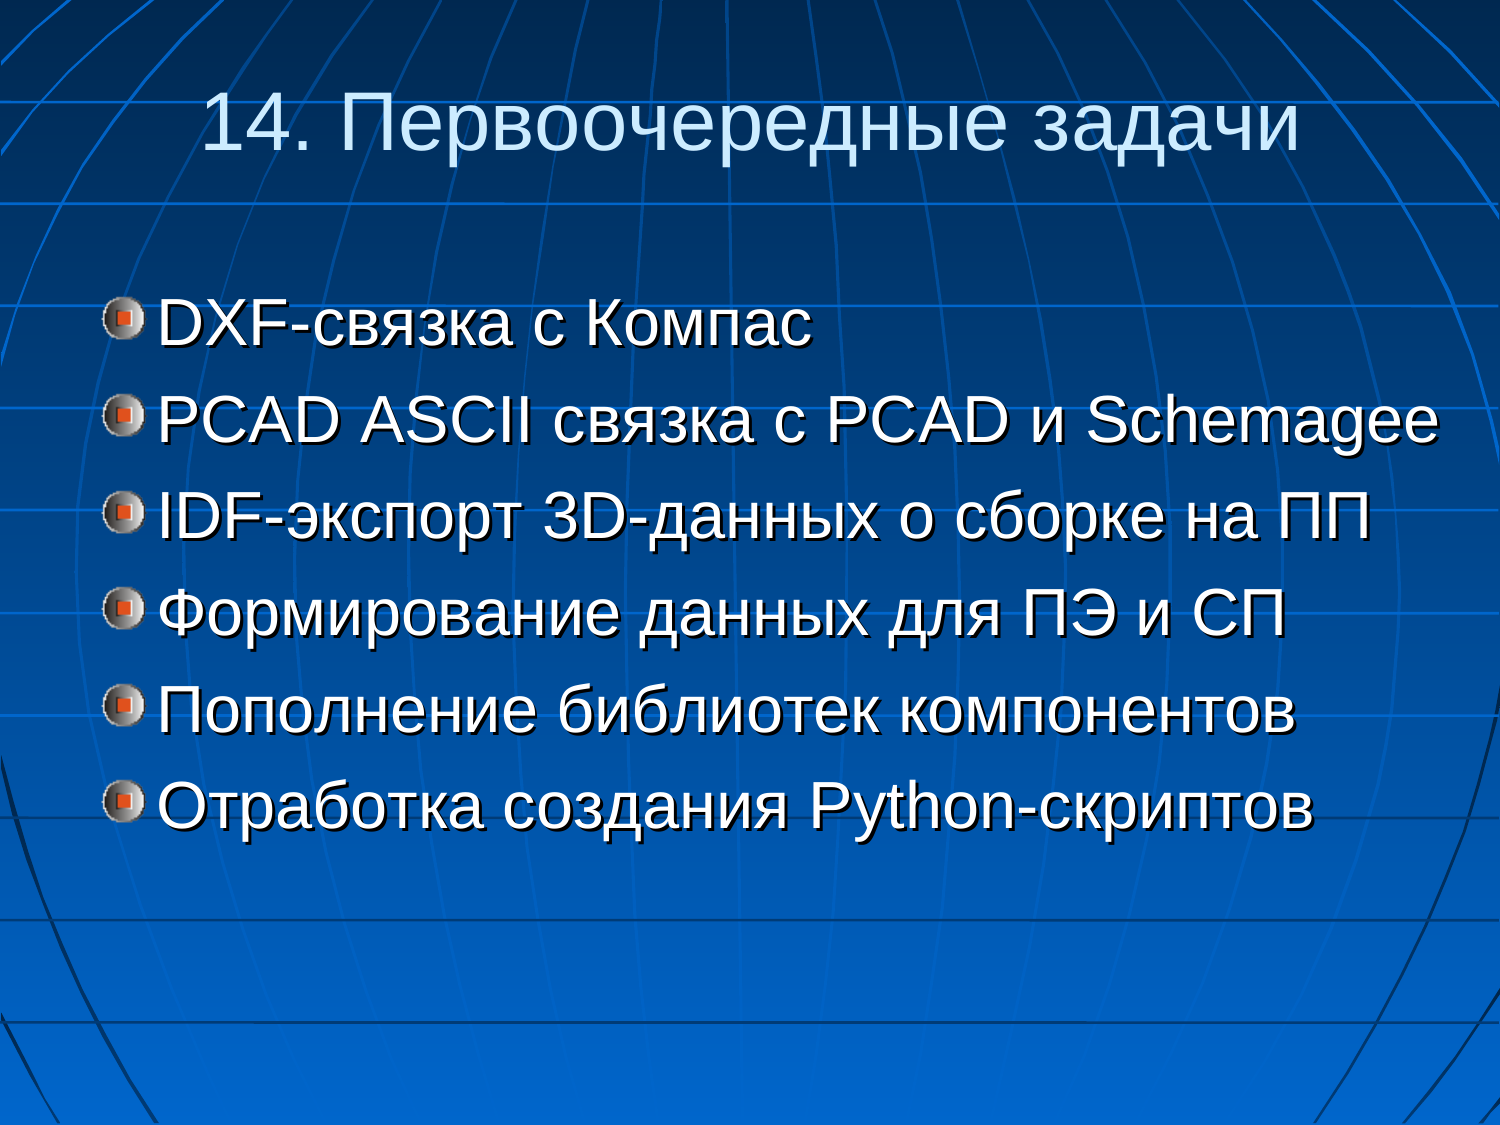

14. Первоочередные задачи
DXF-связка с Компас
PCAD ASCII связка с PCAD и Schemagee
IDF-экспорт 3D-данных о сборке на ПП
Формирование данных для ПЭ и СП
Пополнение библиотек компонентов
Отработка создания Python-скриптов